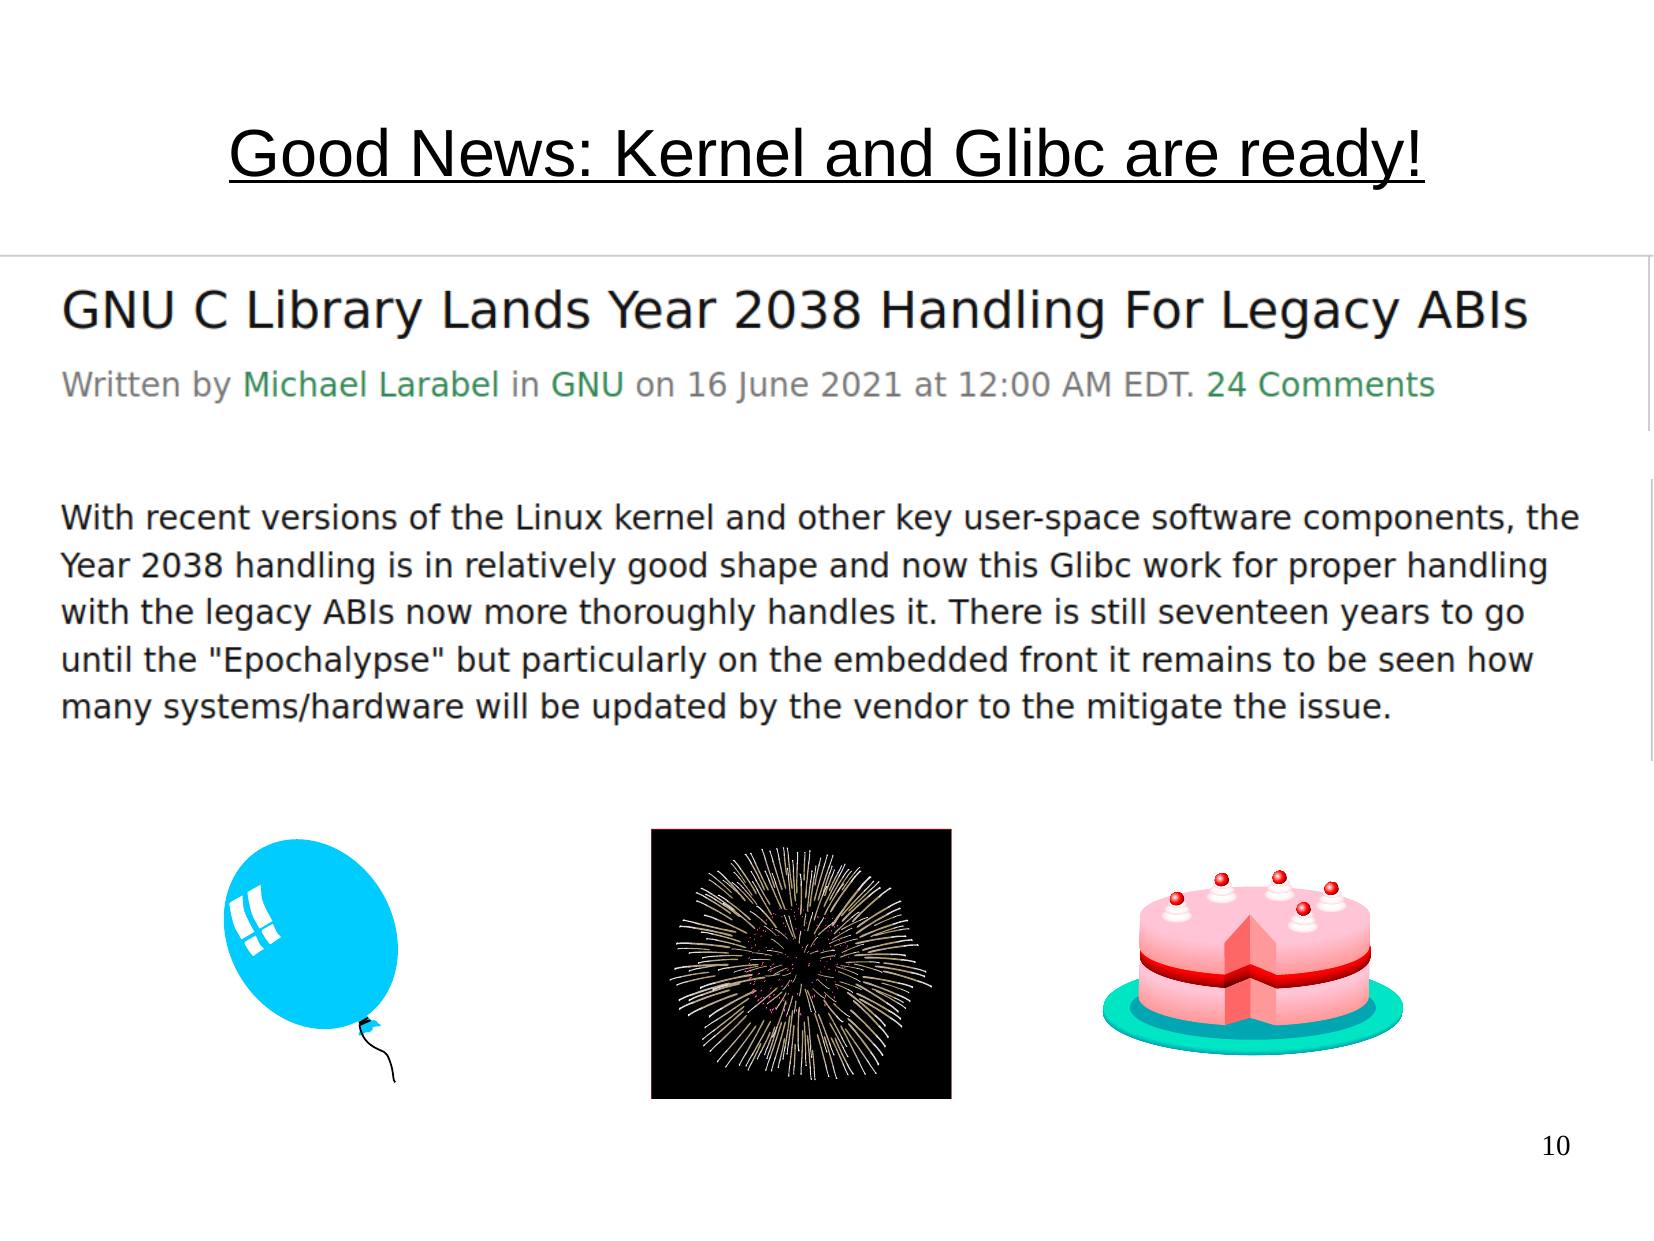

# Good News: Kernel and Glibc are ready!
10